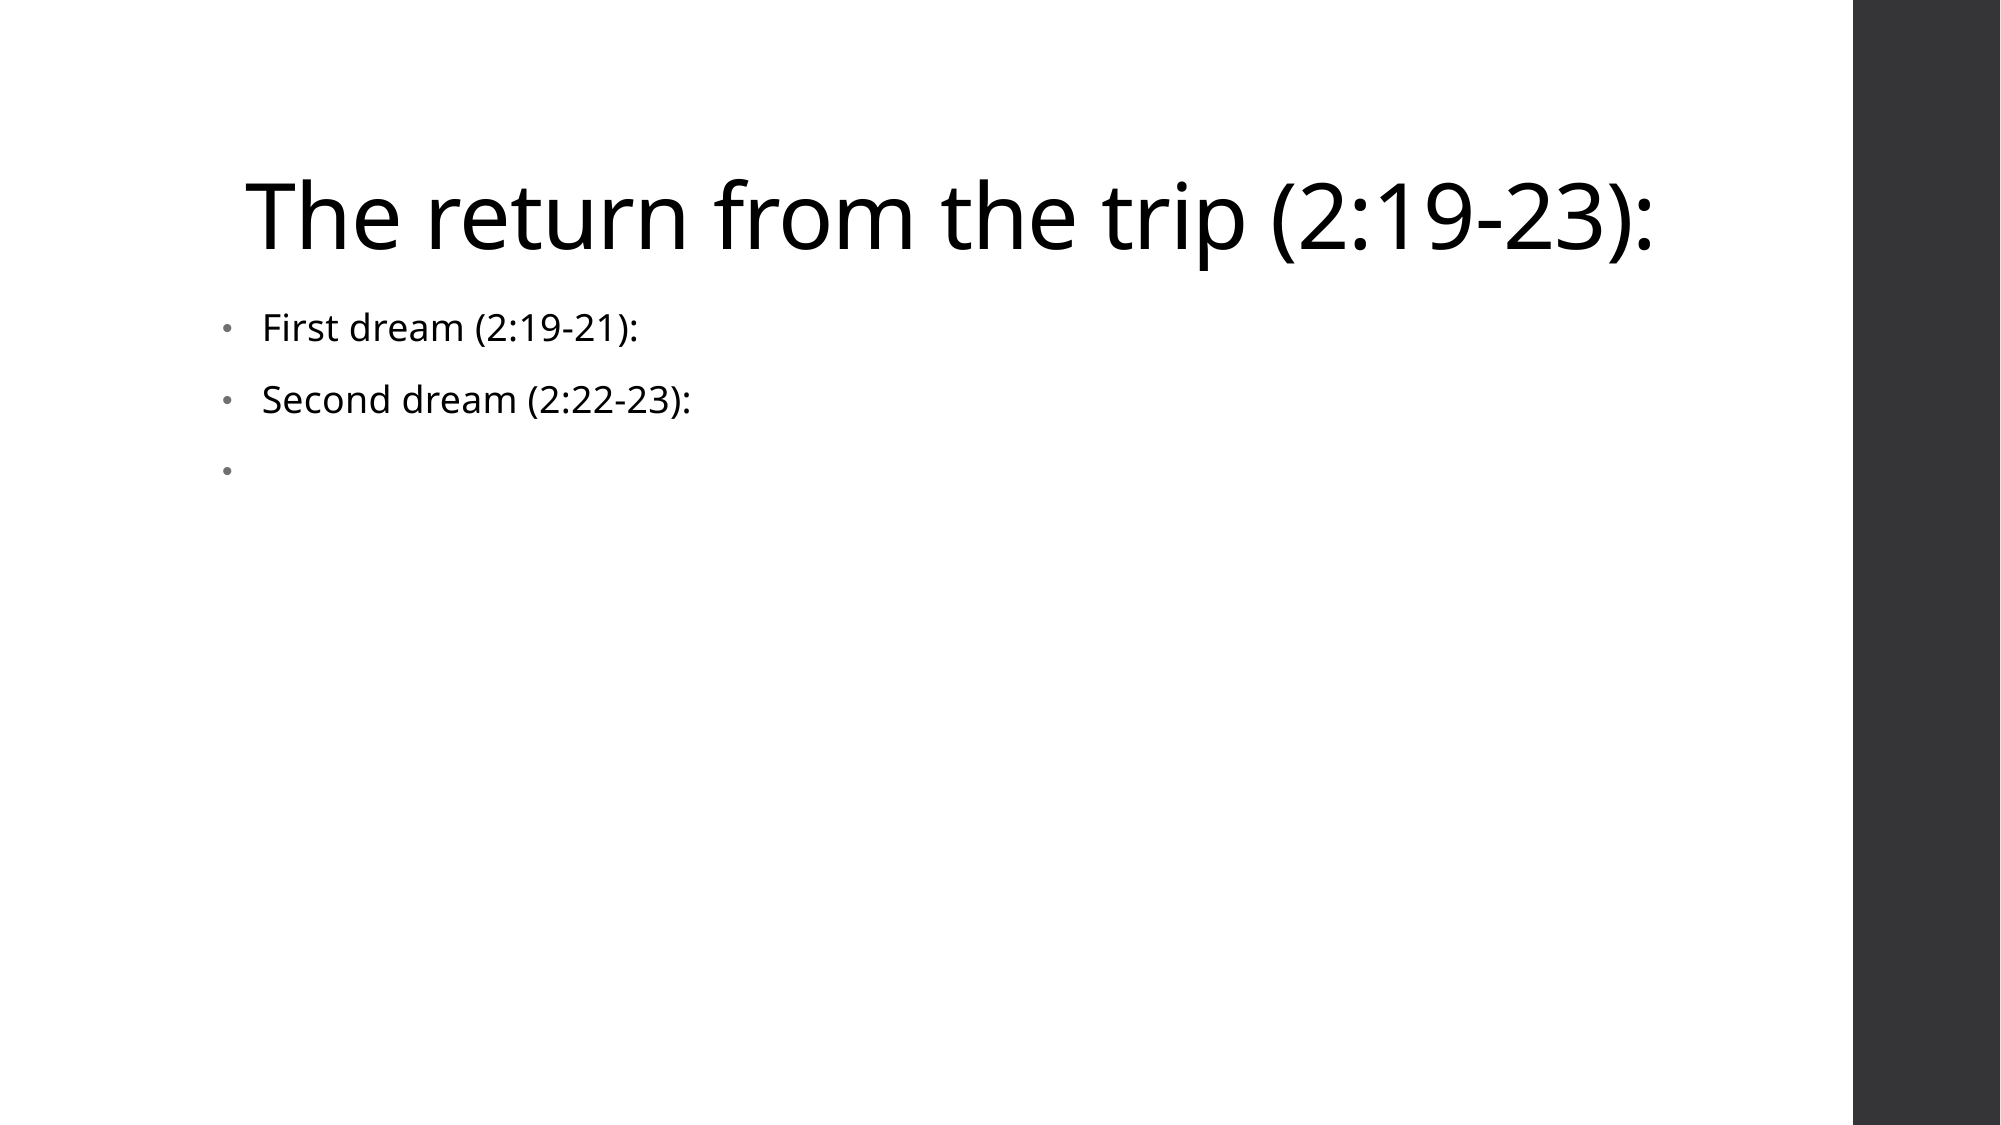

# The return from the trip (2:19-23):
 First dream (2:19-21):
 Second dream (2:22-23):